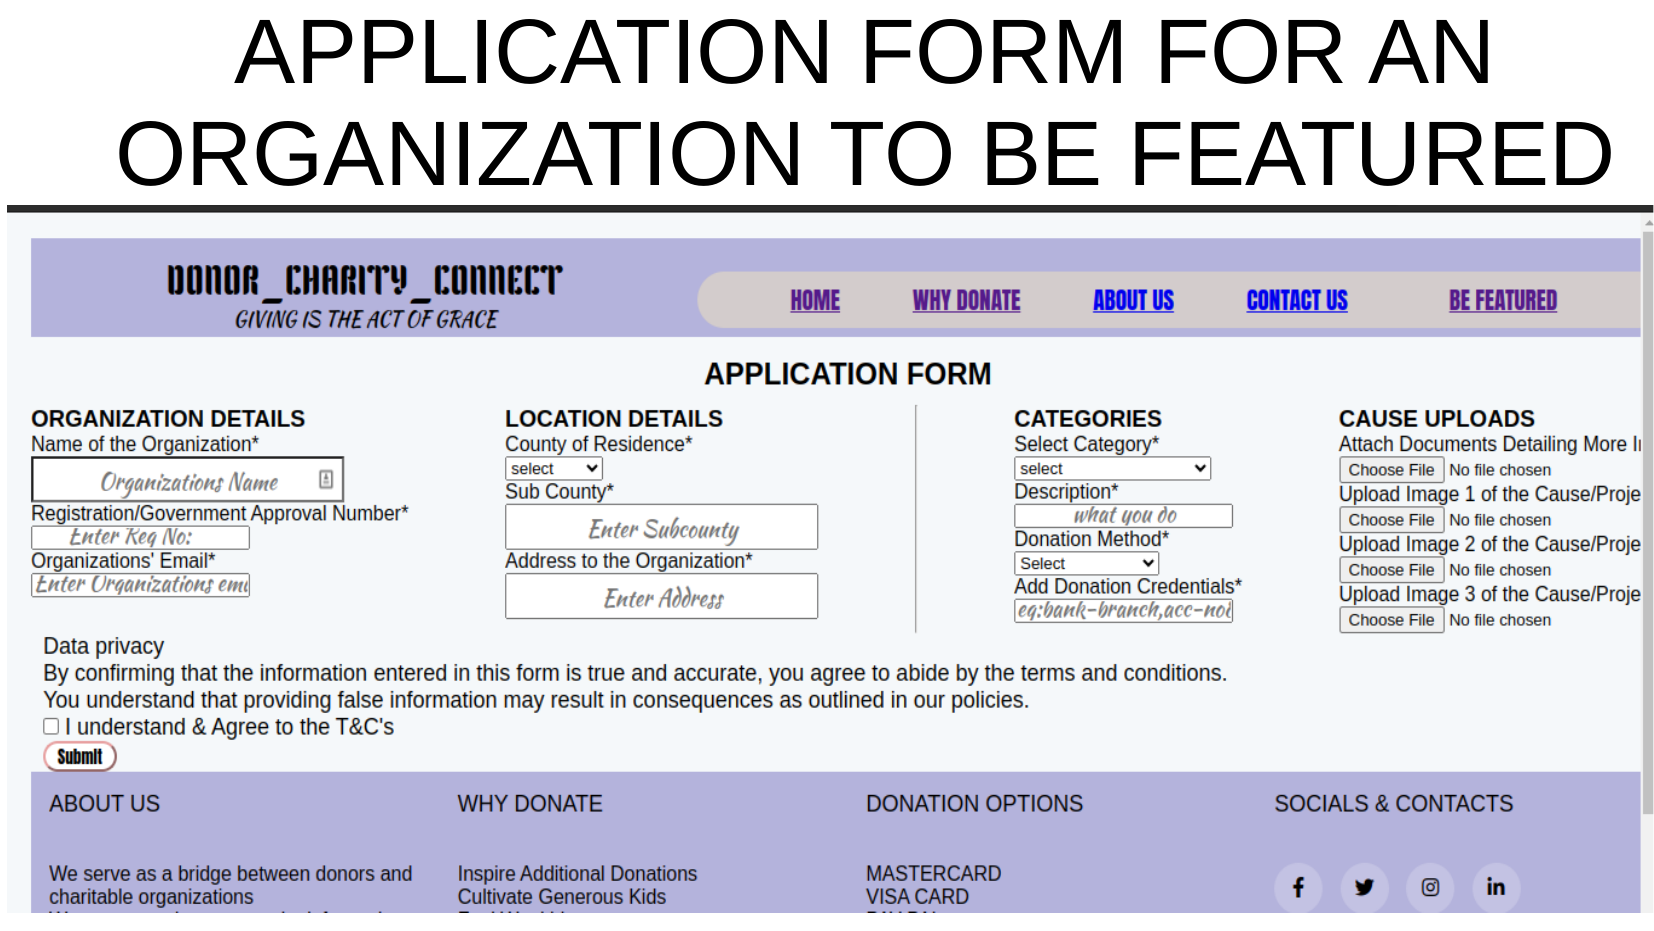

# APPLICATION FORM FOR AN ORGANIZATION TO BE FEATURED